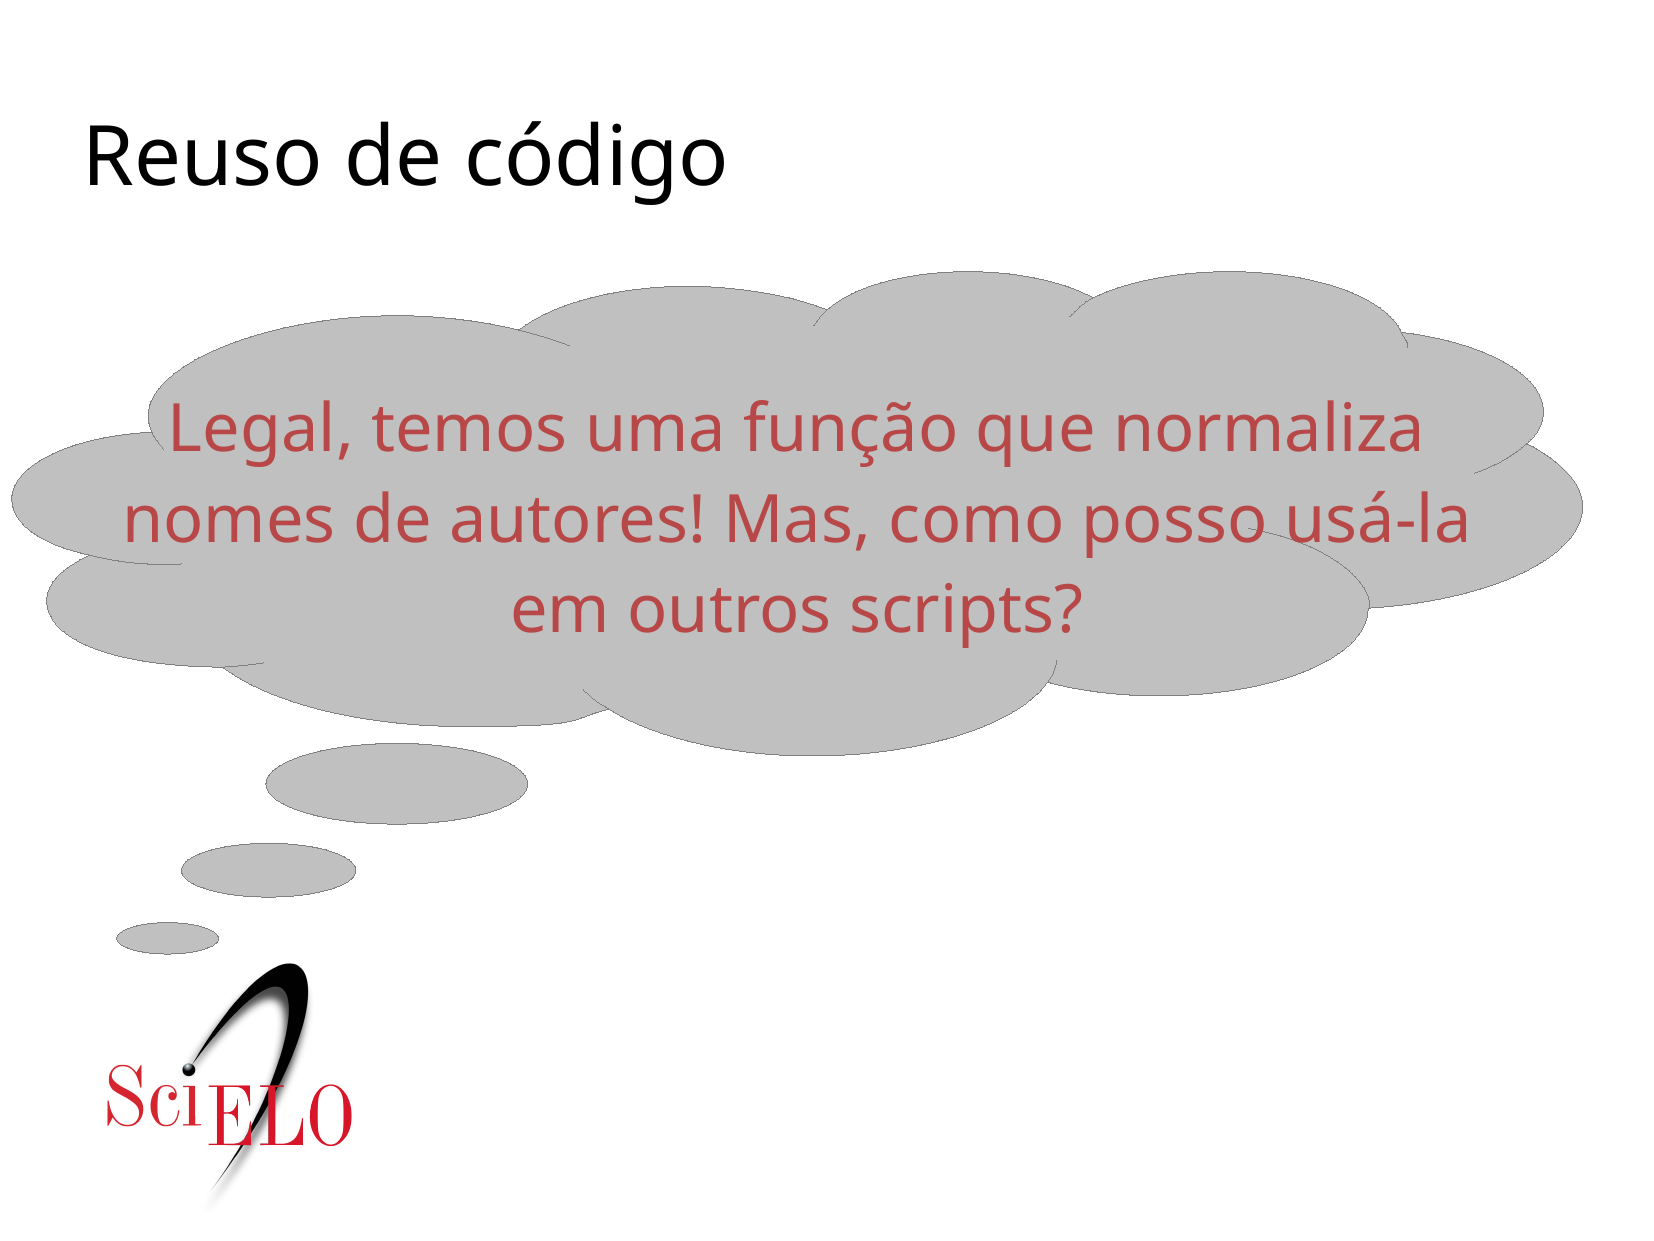

# Reuso de código
Legal, temos uma função que normaliza nomes de autores! Mas, como posso usá-la em outros scripts?